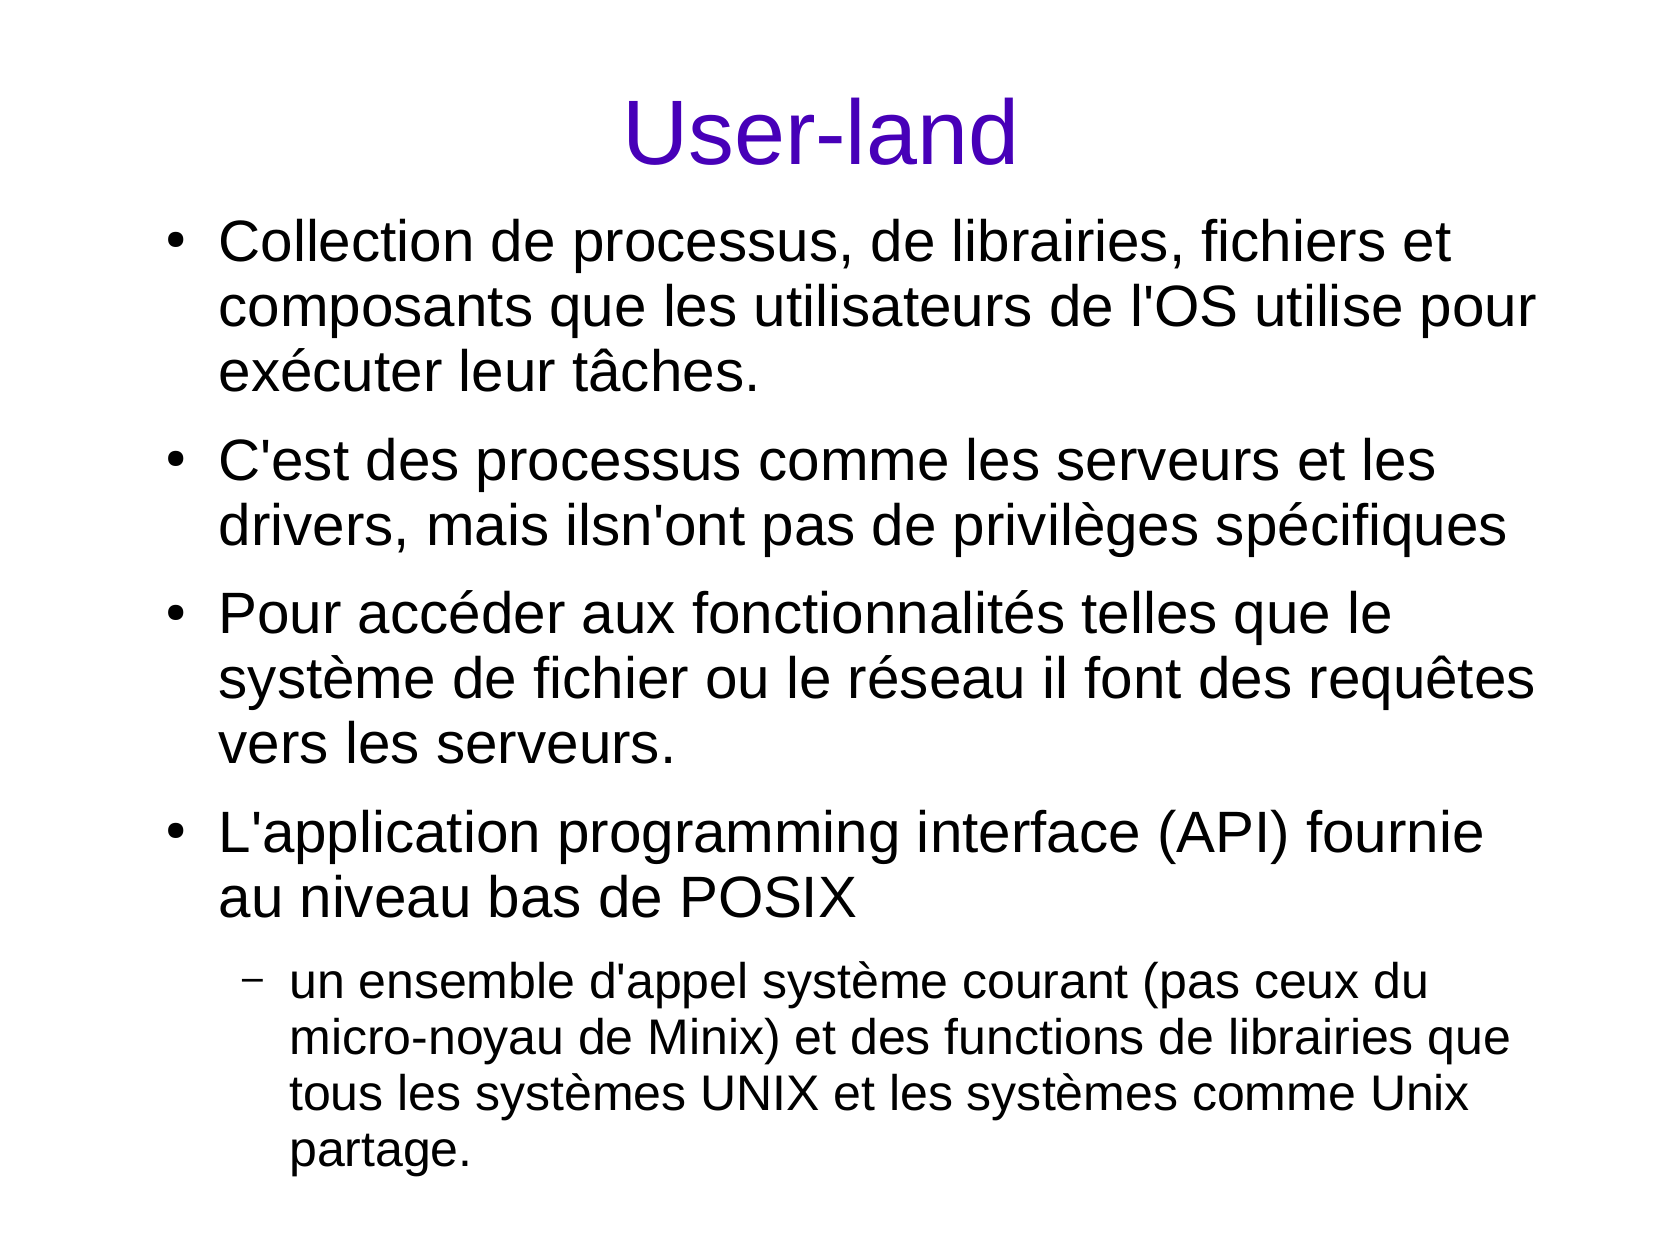

# User-land
Collection de processus, de librairies, fichiers et composants que les utilisateurs de l'OS utilise pour exécuter leur tâches.
C'est des processus comme les serveurs et les drivers, mais ilsn'ont pas de privilèges spécifiques
Pour accéder aux fonctionnalités telles que le système de fichier ou le réseau il font des requêtes vers les serveurs.
L'application programming interface (API) fournie au niveau bas de POSIX
un ensemble d'appel système courant (pas ceux du micro-noyau de Minix) et des functions de librairies que tous les systèmes UNIX et les systèmes comme Unix partage.